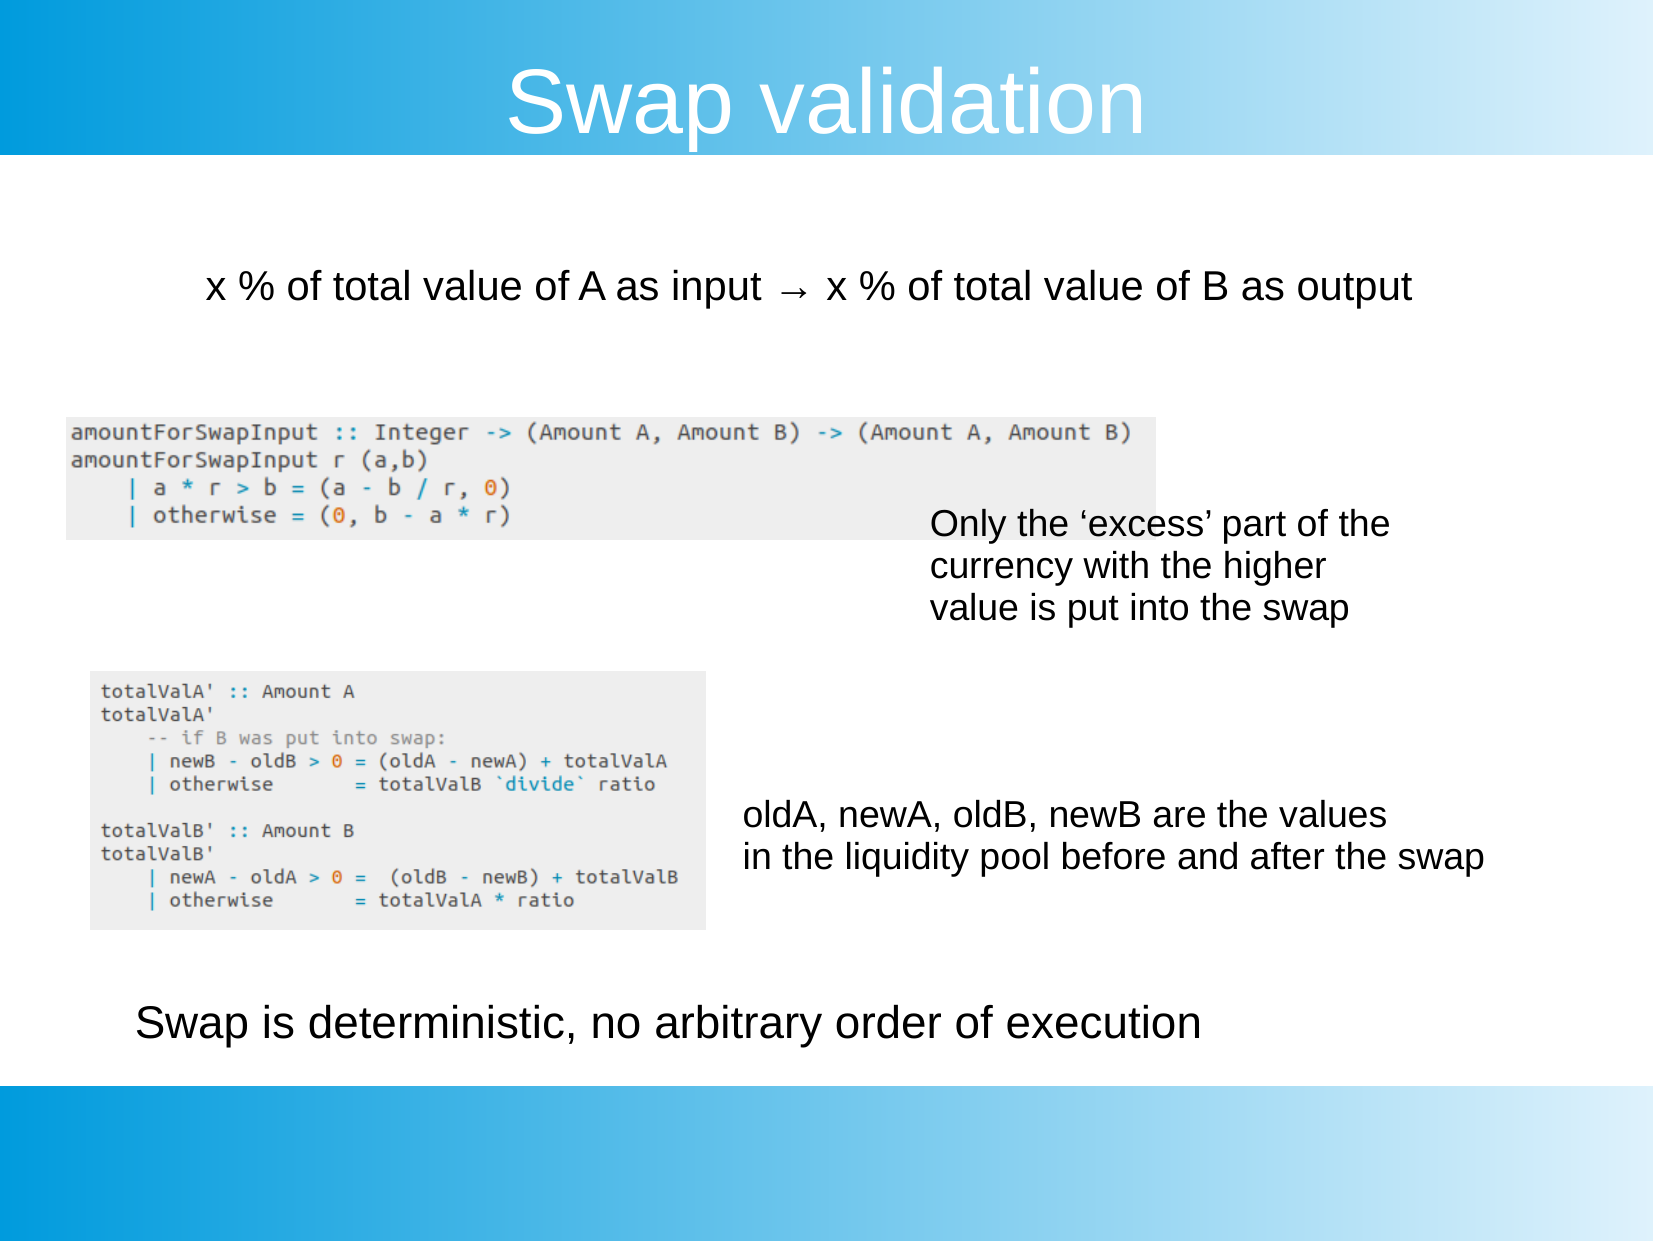

# Swap validation
x % of total value of A as input → x % of total value of B as output
Only the ‘excess’ part of the currency with the higher value is put into the swap
oldA, newA, oldB, newB are the values
in the liquidity pool before and after the swap
Swap is deterministic, no arbitrary order of execution